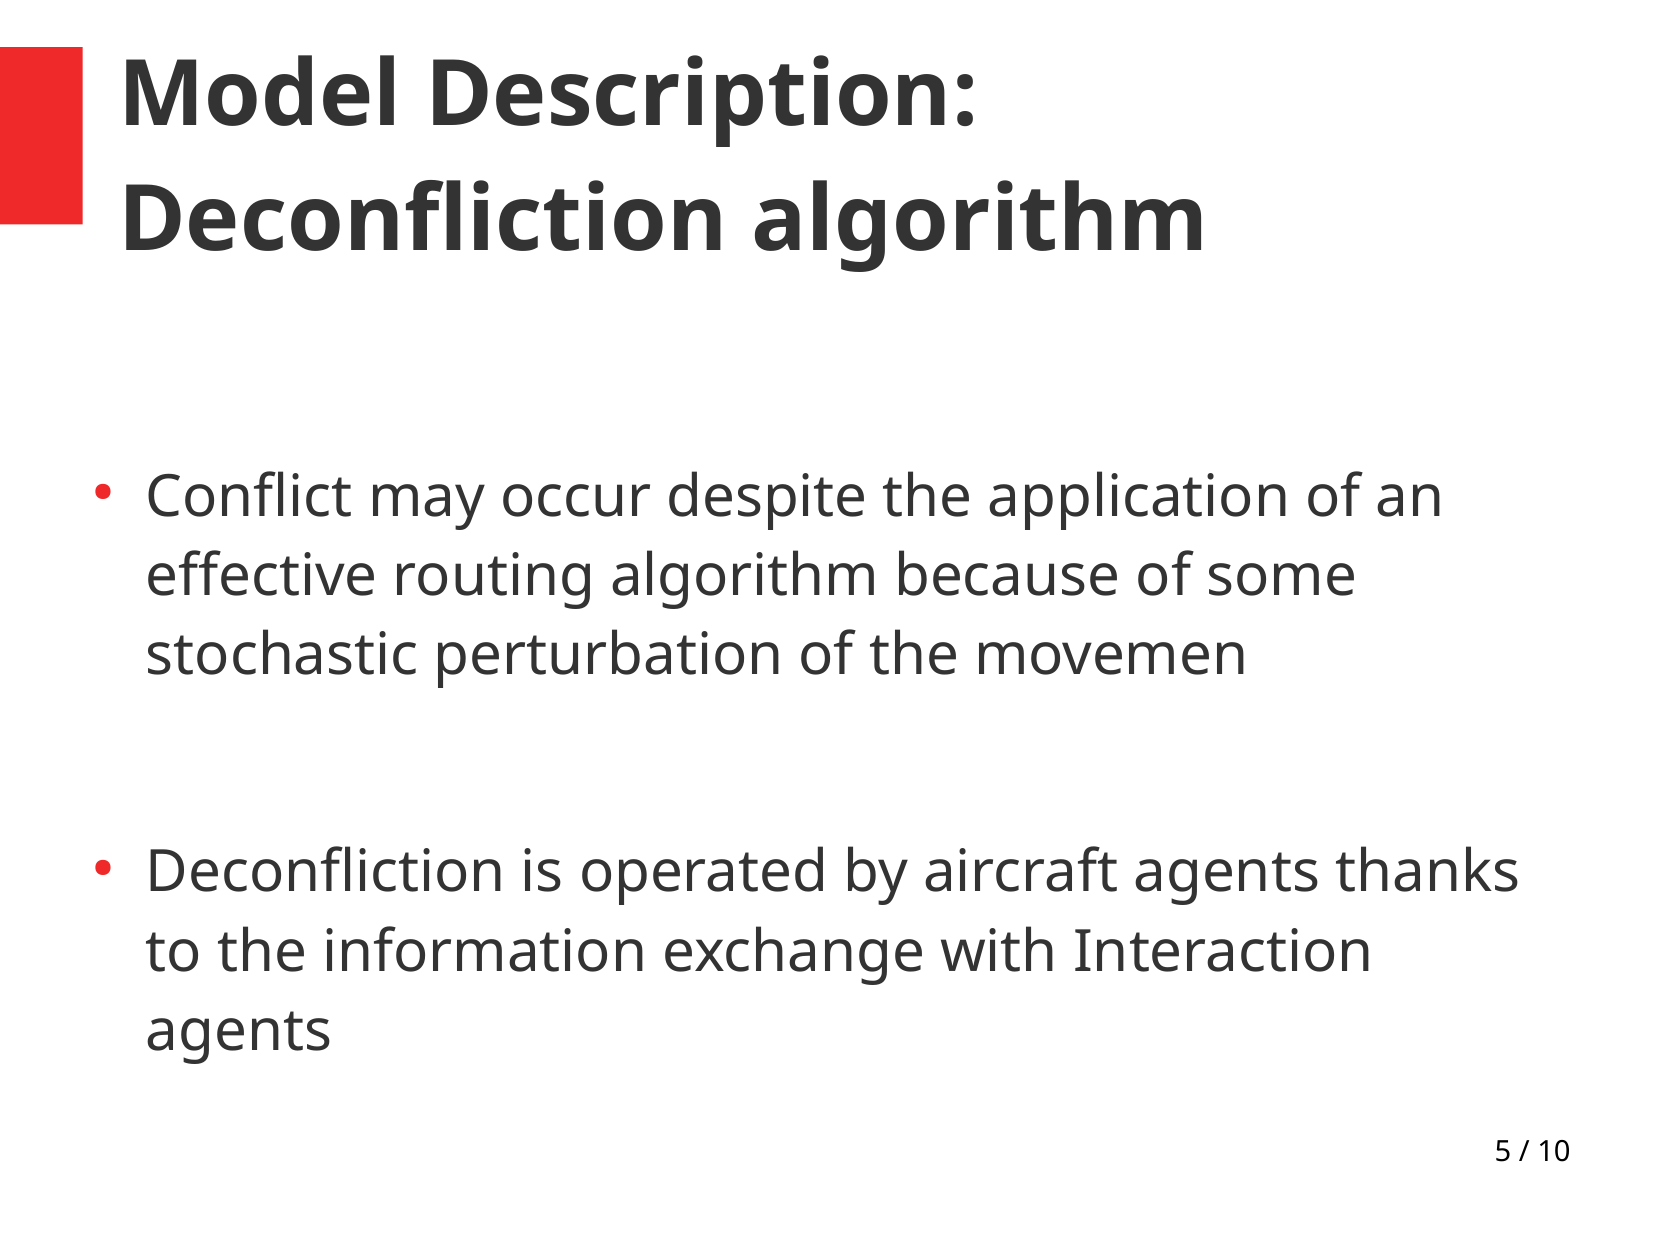

# Model Description: Deconfliction algorithm
Conflict may occur despite the application of an effective routing algorithm because of some stochastic perturbation of the movemen
Deconfliction is operated by aircraft agents thanks to the information exchange with Interaction agents
5